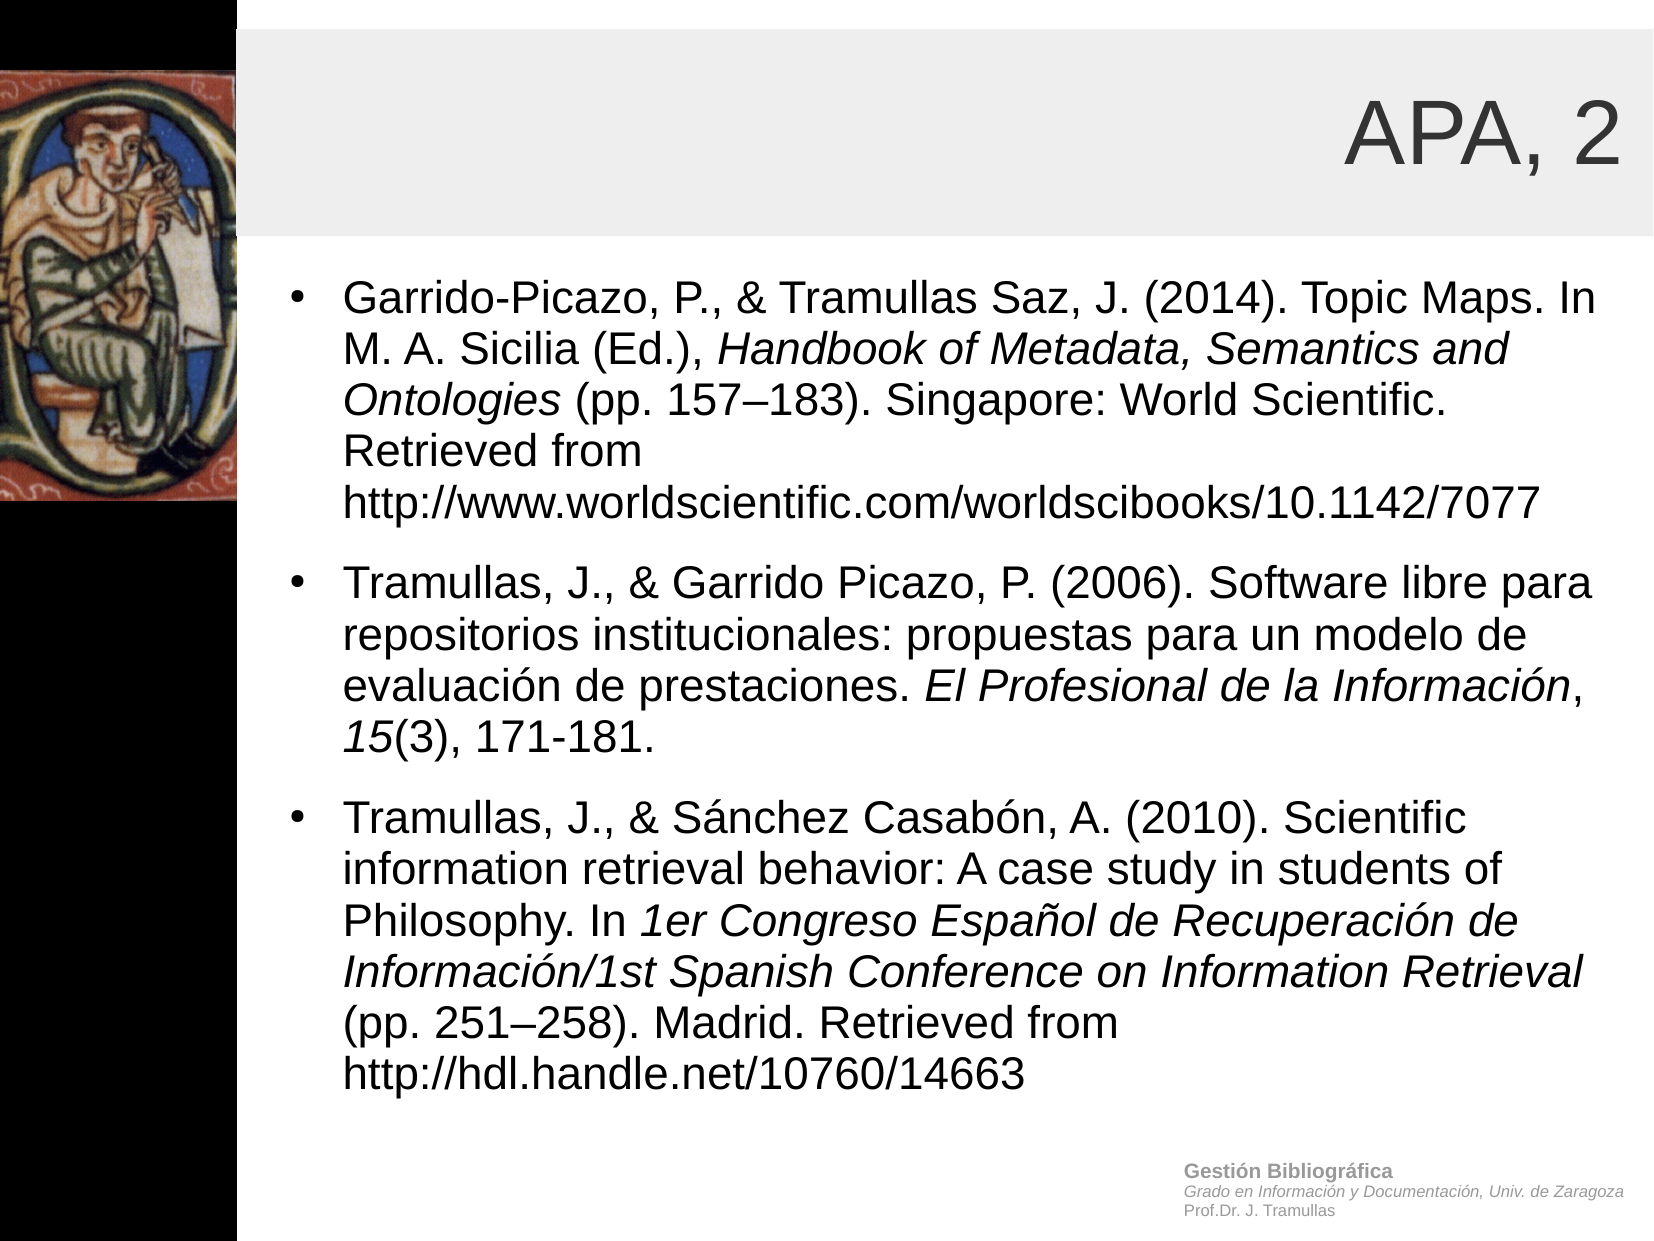

# APA, 2
Garrido-Picazo, P., & Tramullas Saz, J. (2014). Topic Maps. In M. A. Sicilia (Ed.), Handbook of Metadata, Semantics and Ontologies (pp. 157–183). Singapore: World Scientific. Retrieved from http://www.worldscientific.com/worldscibooks/10.1142/7077
Tramullas, J., & Garrido Picazo, P. (2006). Software libre para repositorios institucionales: propuestas para un modelo de evaluación de prestaciones. El Profesional de la Información, 15(3), 171-181.
Tramullas, J., & Sánchez Casabón, A. (2010). Scientific information retrieval behavior: A case study in students of Philosophy. In 1er Congreso Español de Recuperación de Información/1st Spanish Conference on Information Retrieval (pp. 251–258). Madrid. Retrieved from http://hdl.handle.net/10760/14663